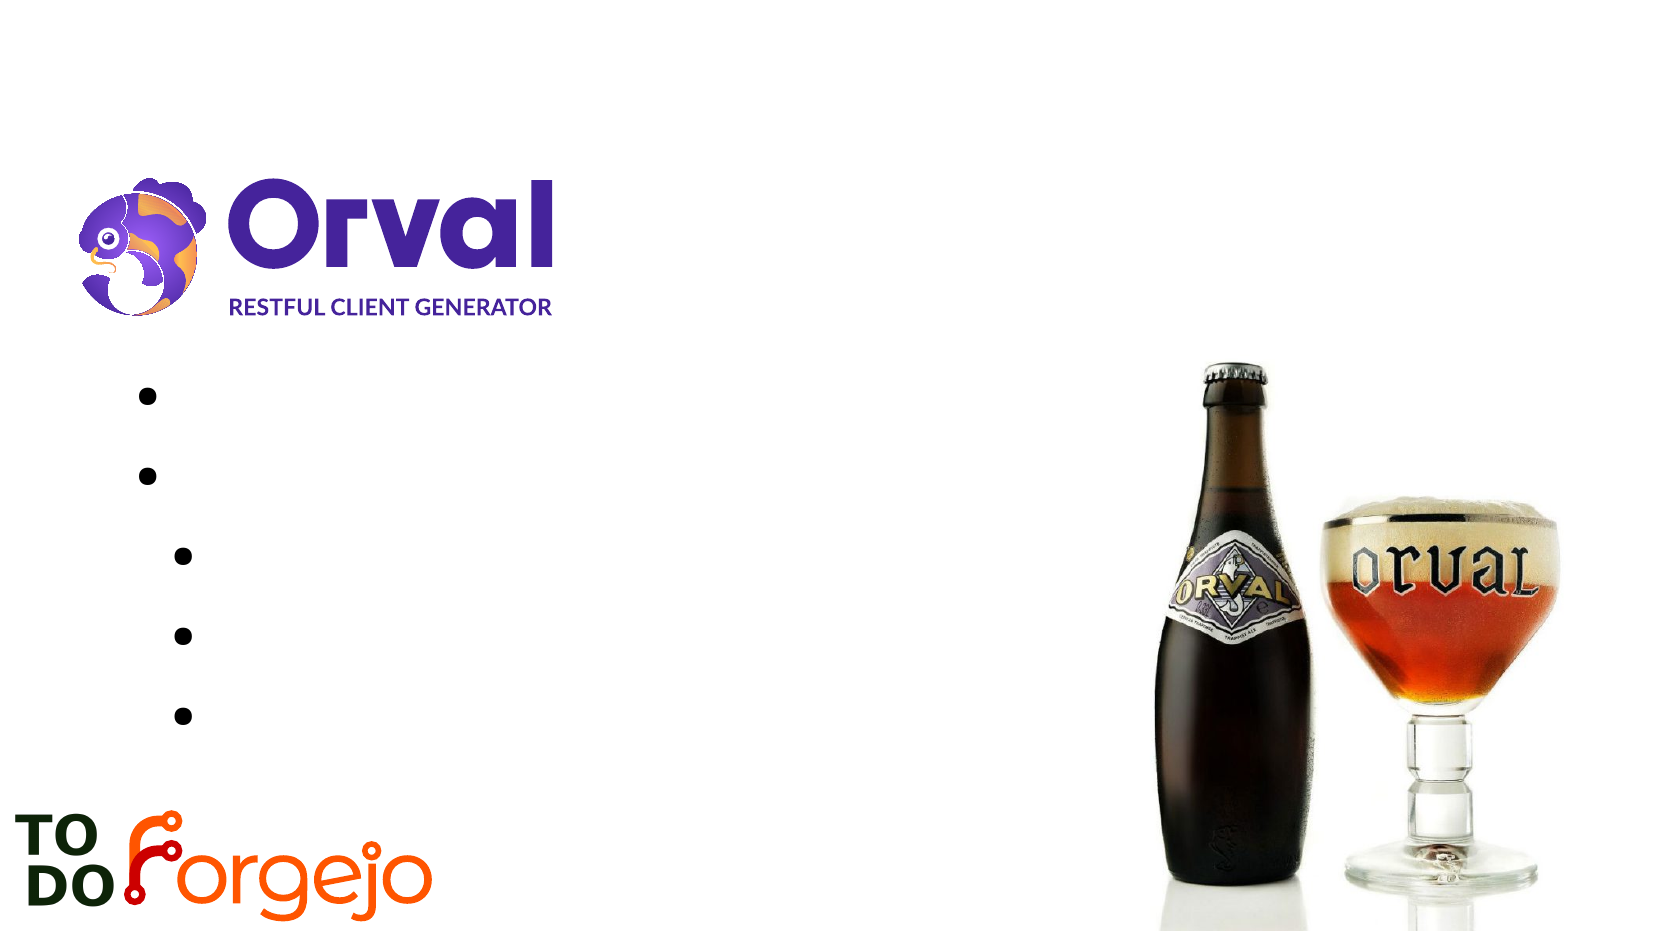

# Generate frontend API
Reads the API JSON
Writes Typescript in a chosen flavor
React/Svelte/Vue…
Fetch/Axios/…
Tanstack Queries